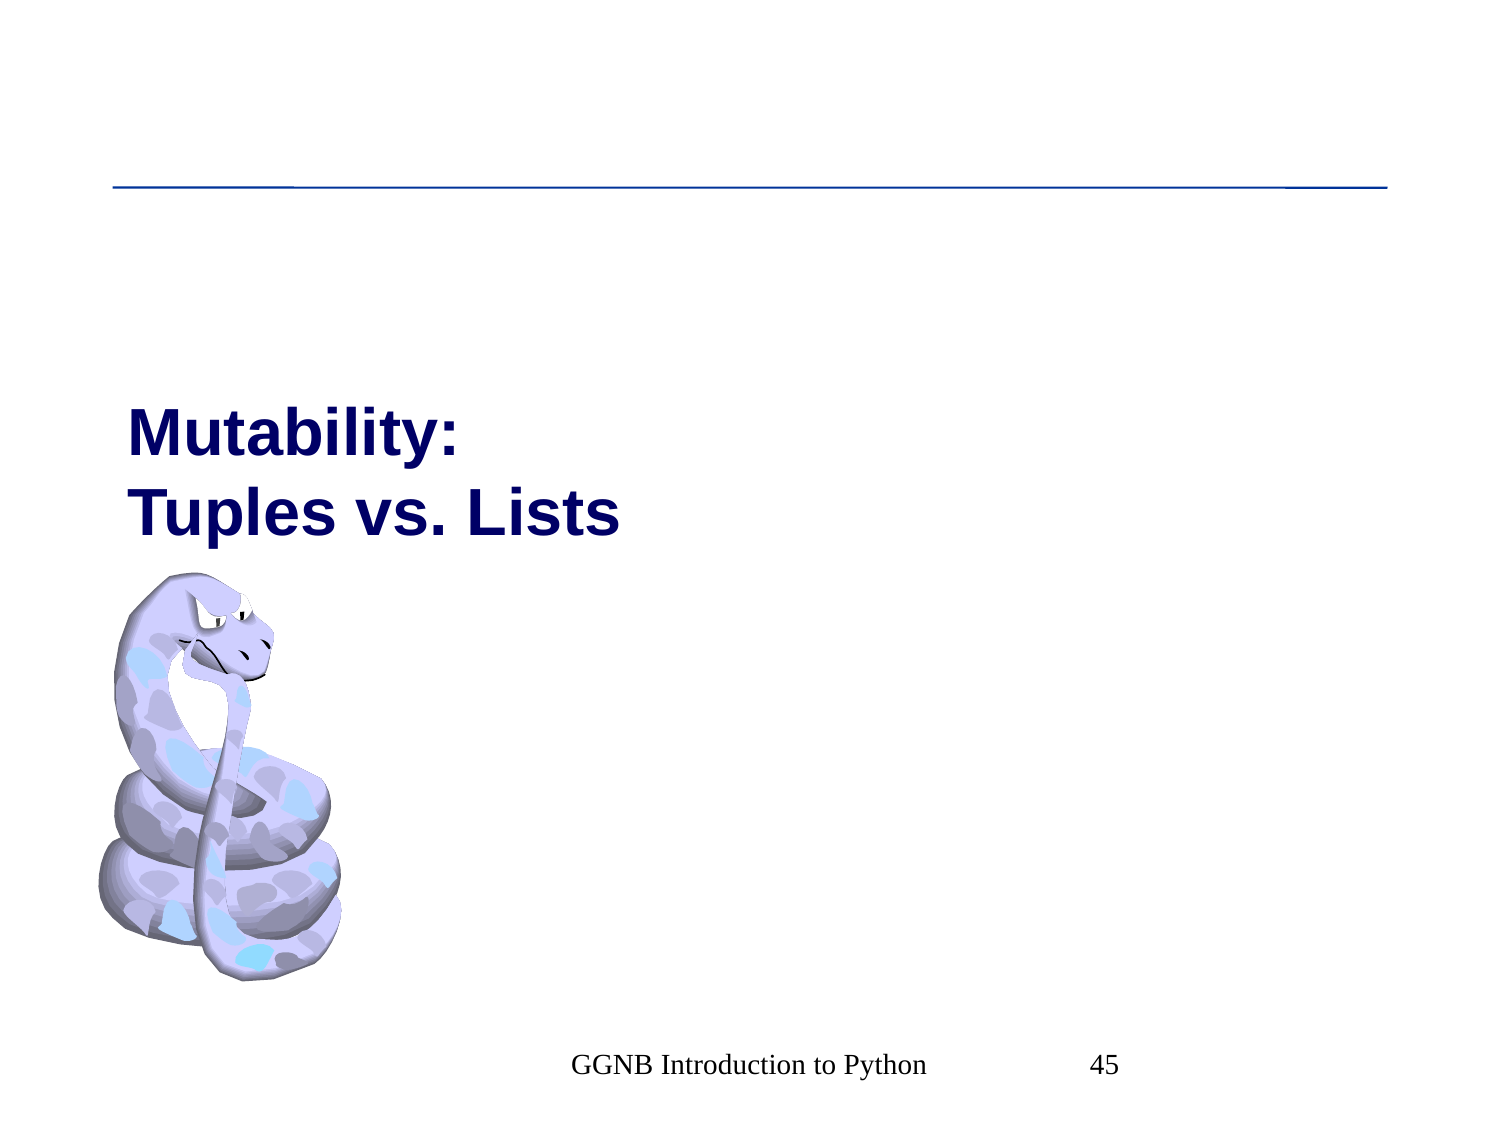

# Mutability: Tuples vs. Lists
GGNB Introduction to Python
45